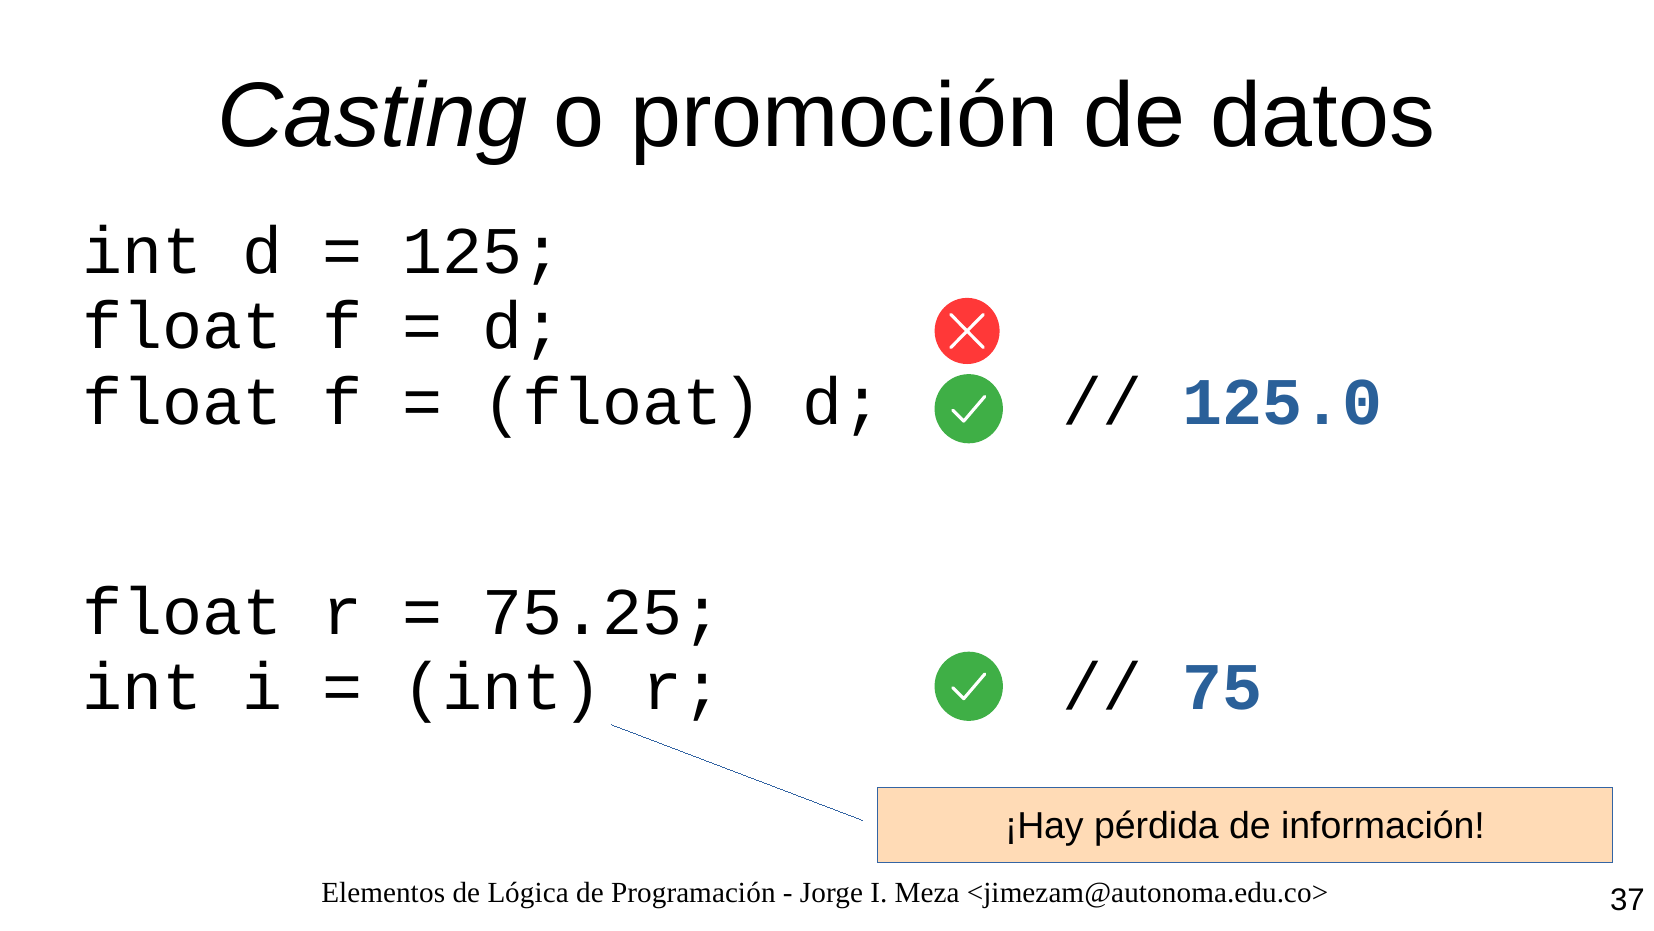

# Casting o promoción de datos
int d = 125;
float f = d;
float f = (float) d;		 // 125.0
float r = 75.25;
int i = (int) r;				 // 75
¡Hay pérdida de información!
Elementos de Lógica de Programación - Jorge I. Meza <jimezam@autonoma.edu.co>